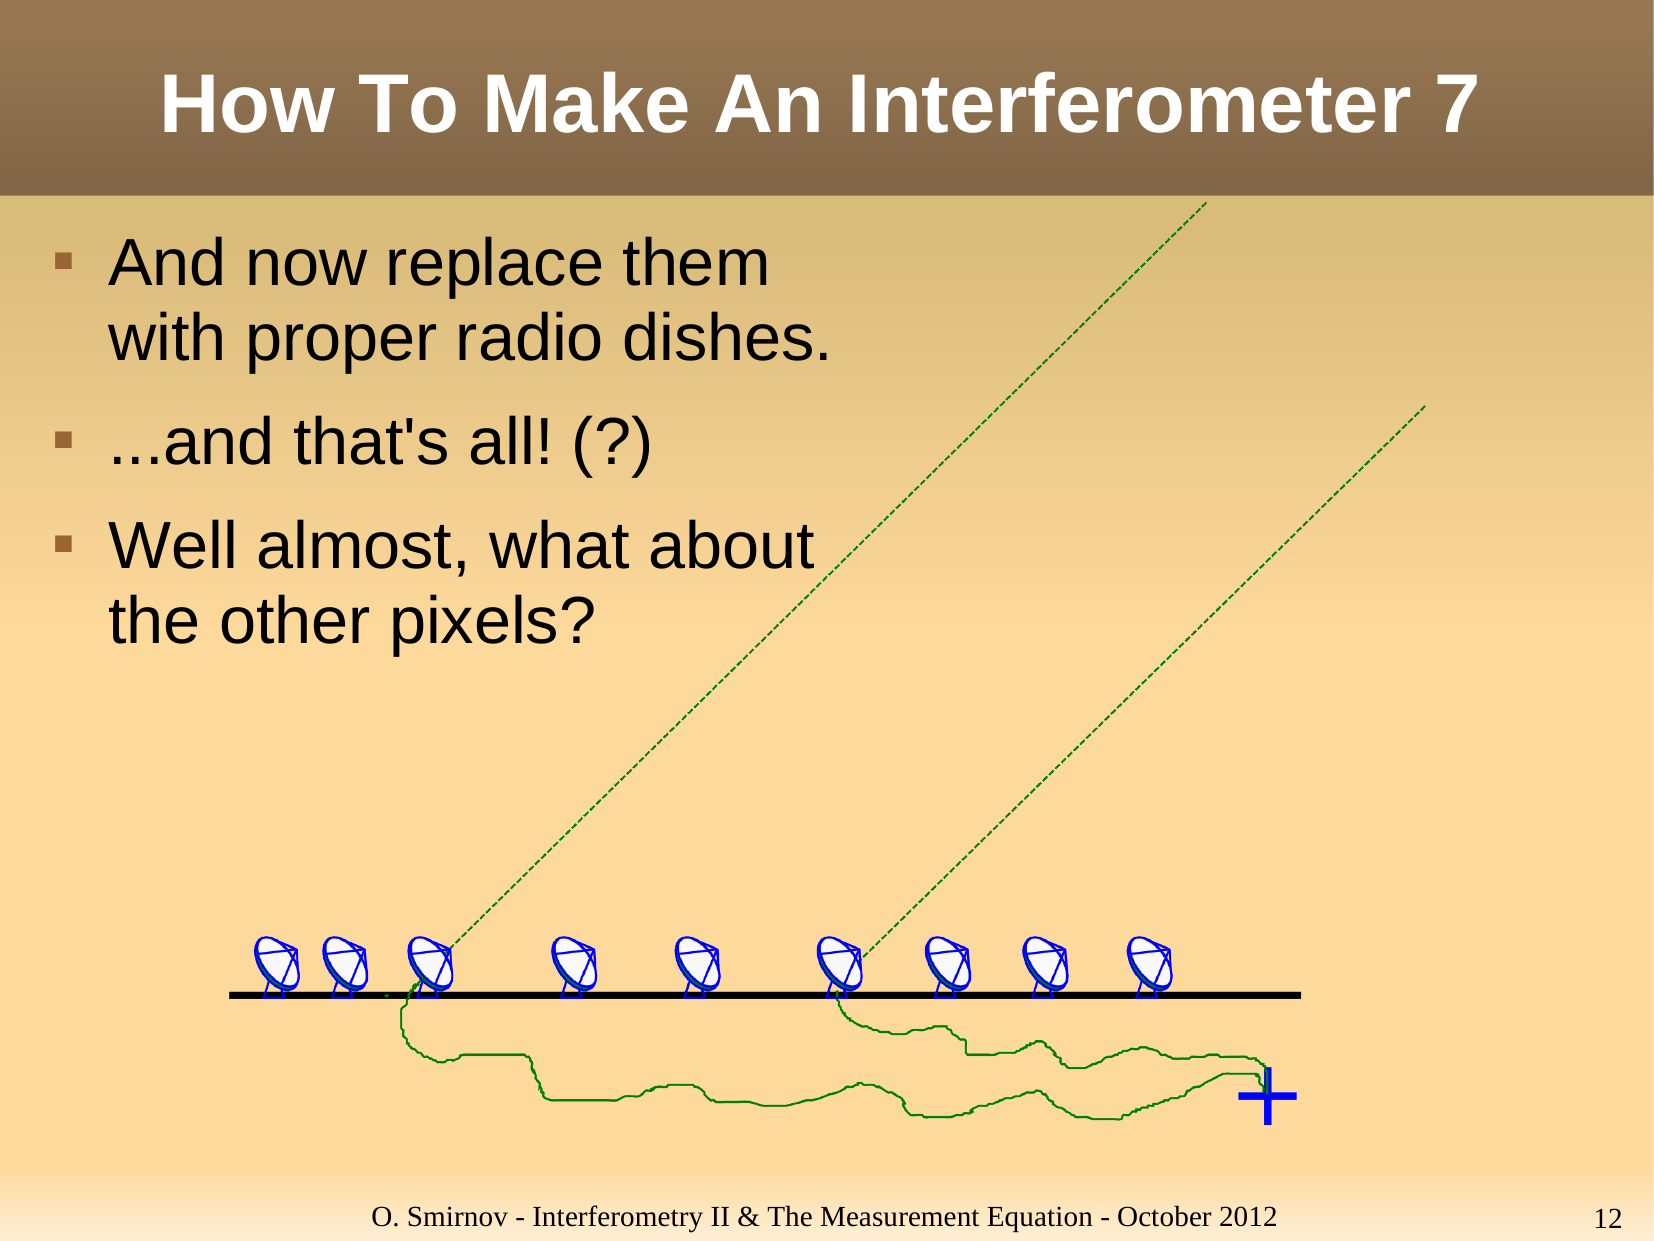

# How To Make An Interferometer 7
And now replace them with proper radio dishes.
...and that's all! (?)
Well almost, what about the other pixels?
O. Smirnov - Interferometry II & The Measurement Equation - October 2012
12